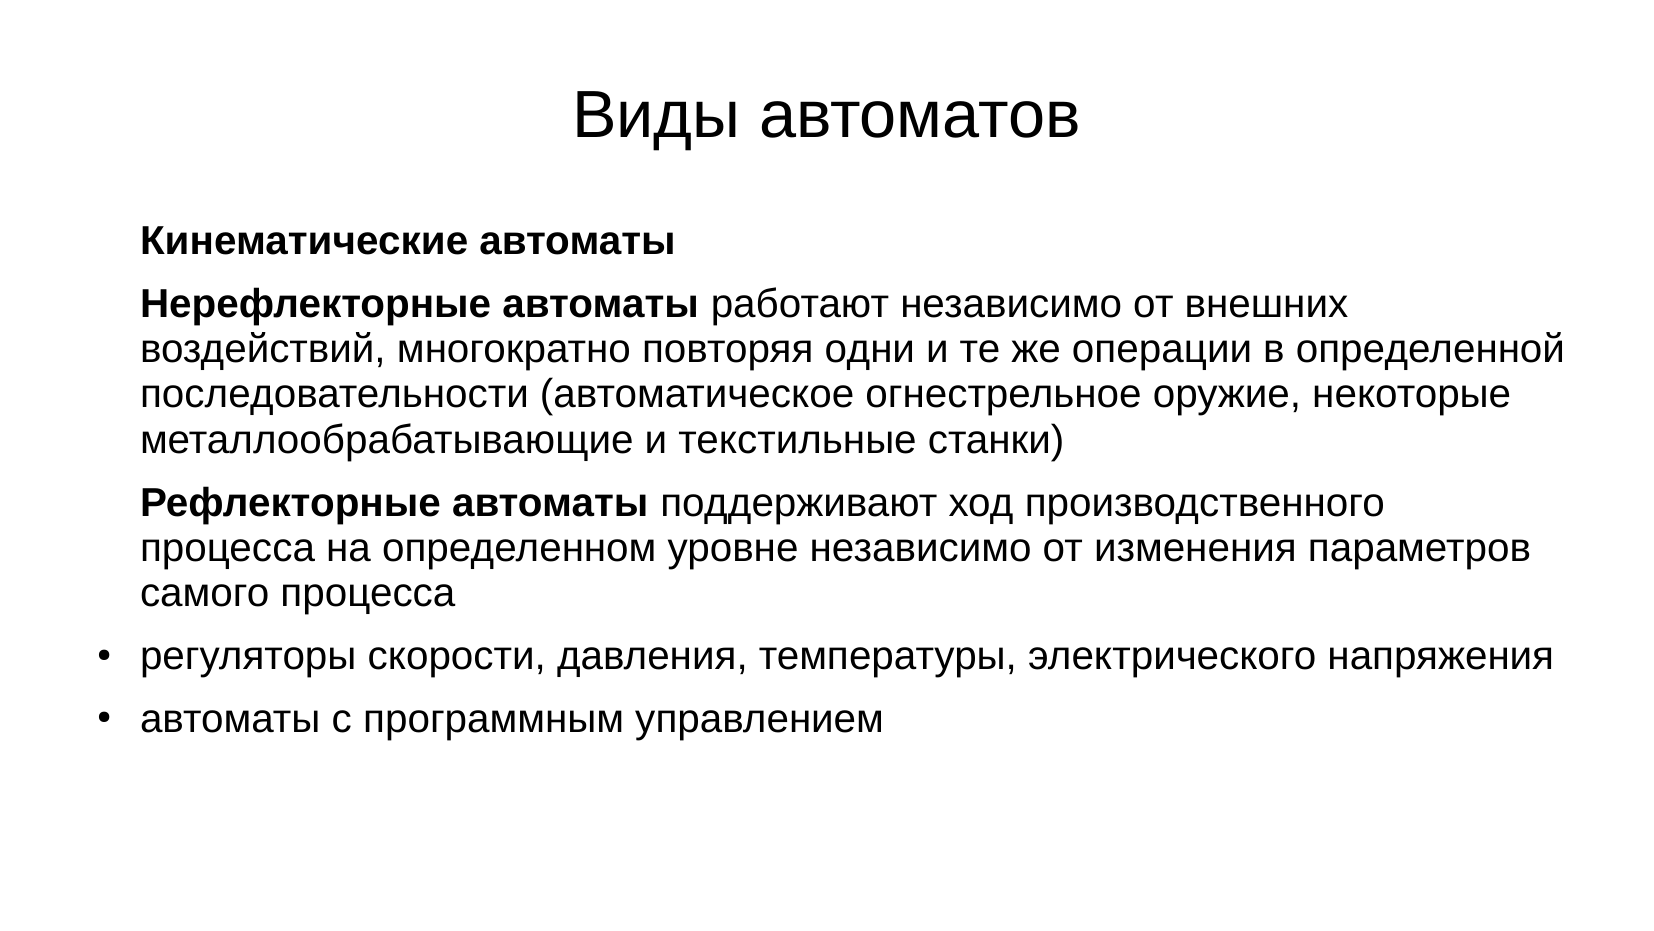

# Виды автоматов
Кинематические автоматы
Нерефлекторные автоматы работают независимо от внешних воздействий, многократно повторяя одни и те же операции в определенной последовательности (автоматическое огнестрельное оружие, некоторые металлообрабатывающие и текстильные станки)
Рефлекторные автоматы поддерживают ход производственного процесса на определенном уровне независимо от изменения параметров самого процесса
регуляторы скорости, давления, температуры, электрического напряжения
автоматы с программным управлением